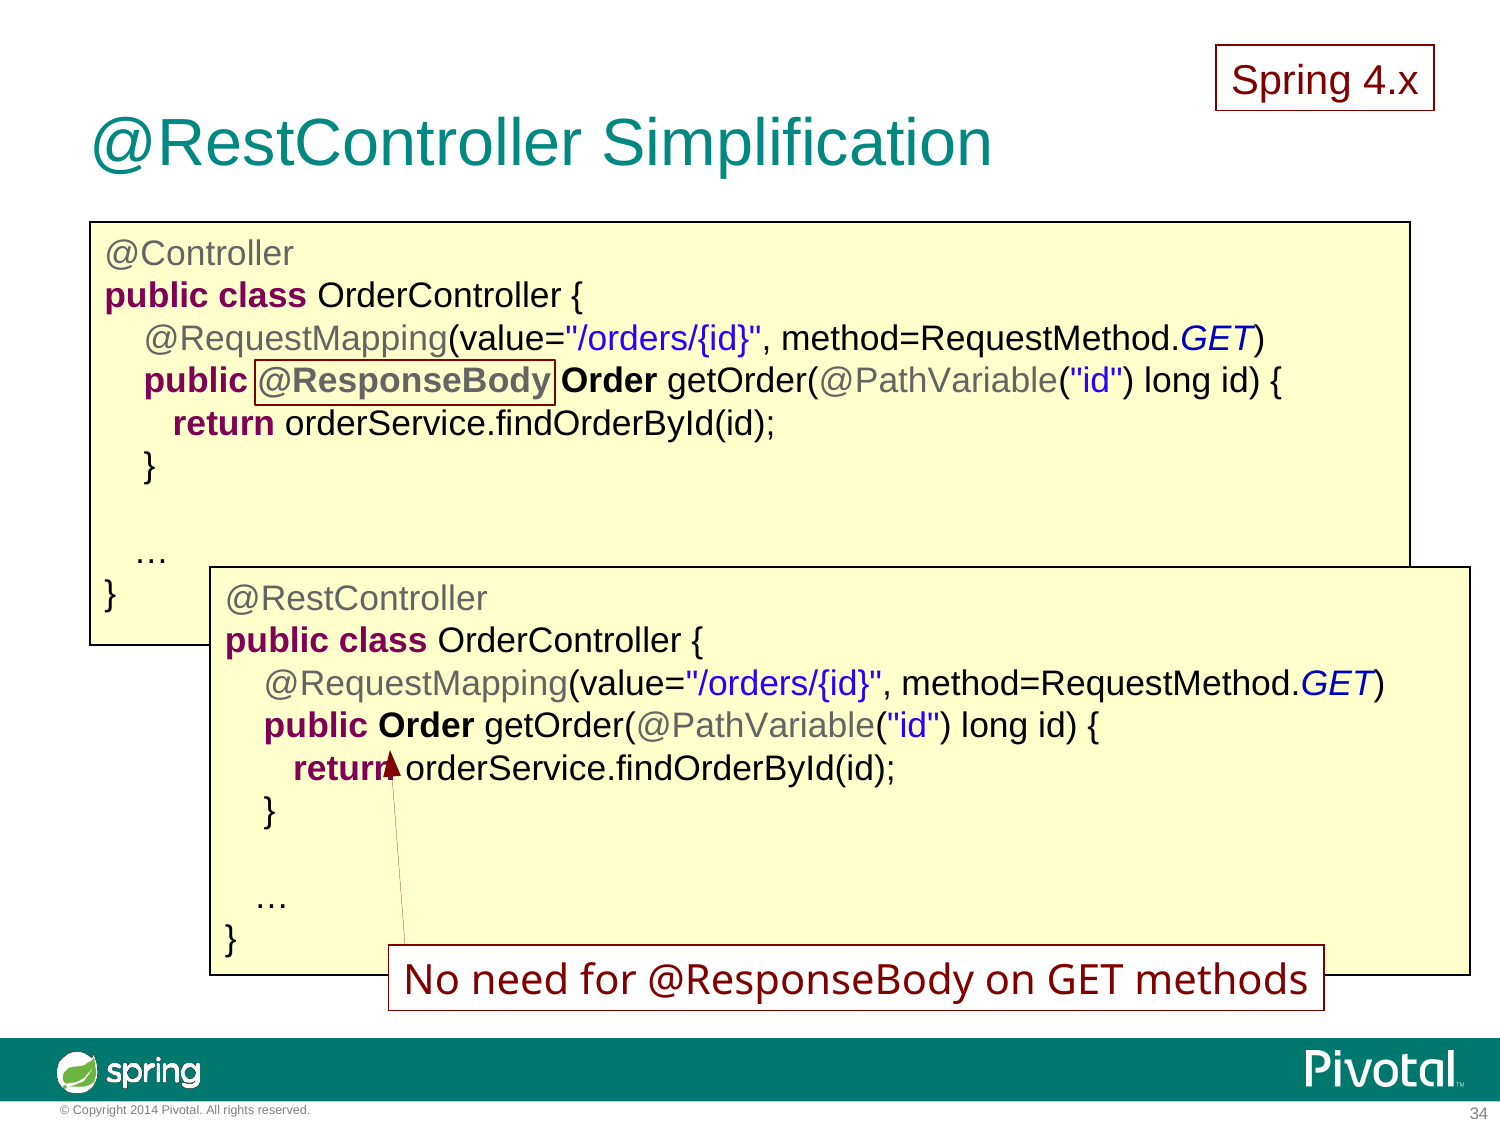

# @RestController Simplification
Spring 4.x
@Controller
public class OrderController {
 @RequestMapping(value="/orders/{id}", method=RequestMethod.GET)
 public @ResponseBody Order getOrder(@PathVariable("id") long id) {
 return orderService.findOrderById(id);
 }
 …
}
@RestController
public class OrderController {
 @RequestMapping(value="/orders/{id}", method=RequestMethod.GET)
 public Order getOrder(@PathVariable("id") long id) {
 return orderService.findOrderById(id);
 }
 …
}
No need for @ResponseBody on GET methods